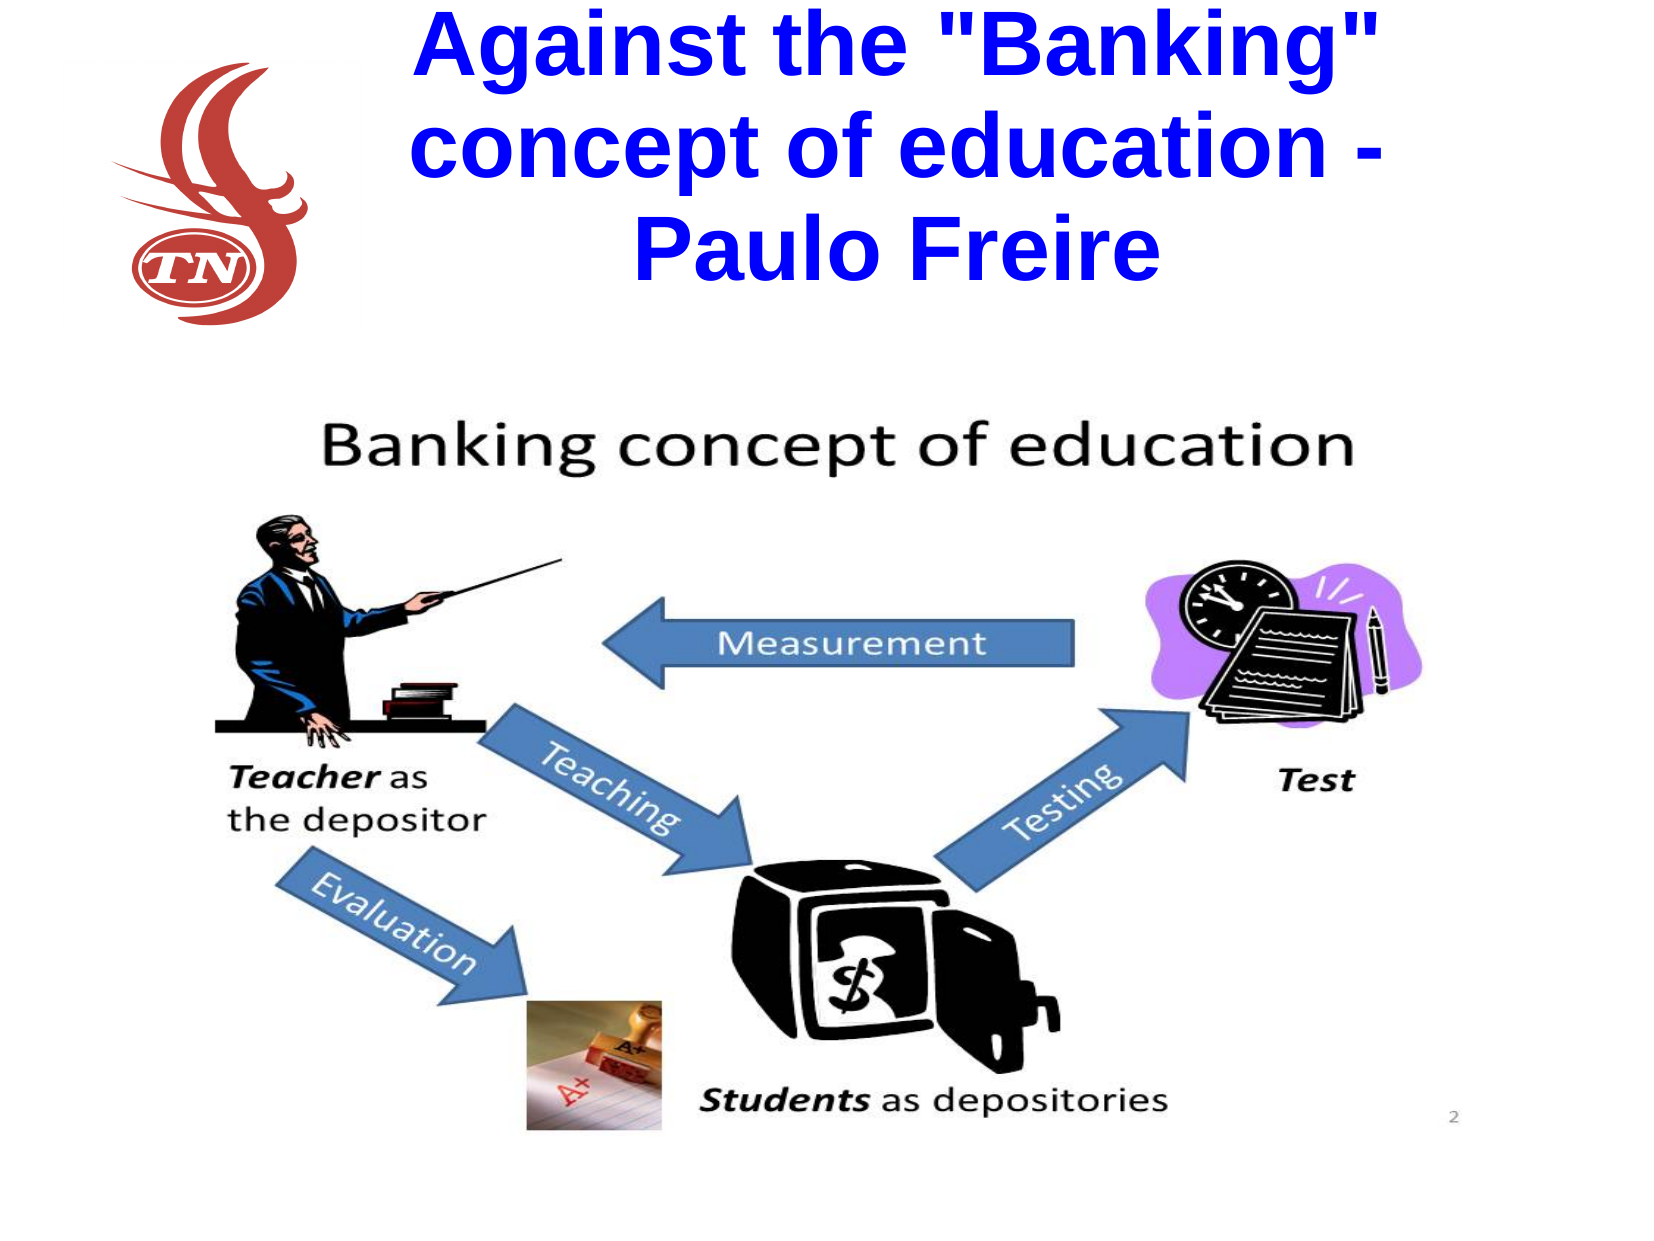

# Against the "Banking" concept of education -Paulo Freire